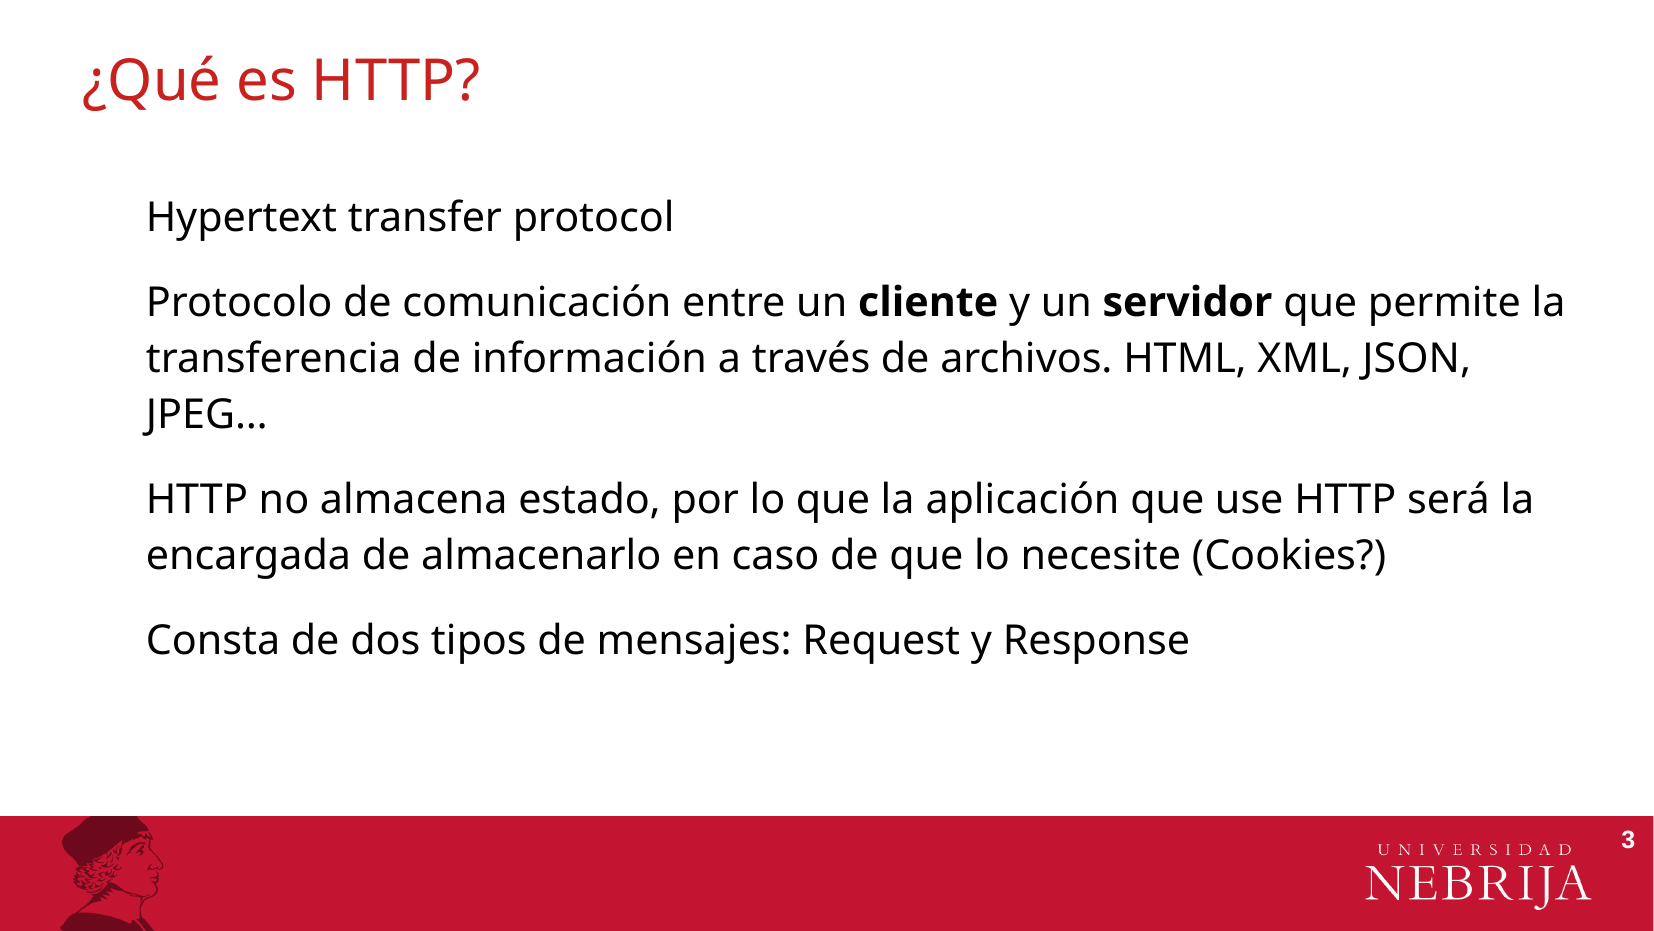

# ¿Qué es HTTP?
Hypertext transfer protocol
Protocolo de comunicación entre un cliente y un servidor que permite la transferencia de información a través de archivos. HTML, XML, JSON, JPEG…
HTTP no almacena estado, por lo que la aplicación que use HTTP será la encargada de almacenarlo en caso de que lo necesite (Cookies?)
Consta de dos tipos de mensajes: Request y Response